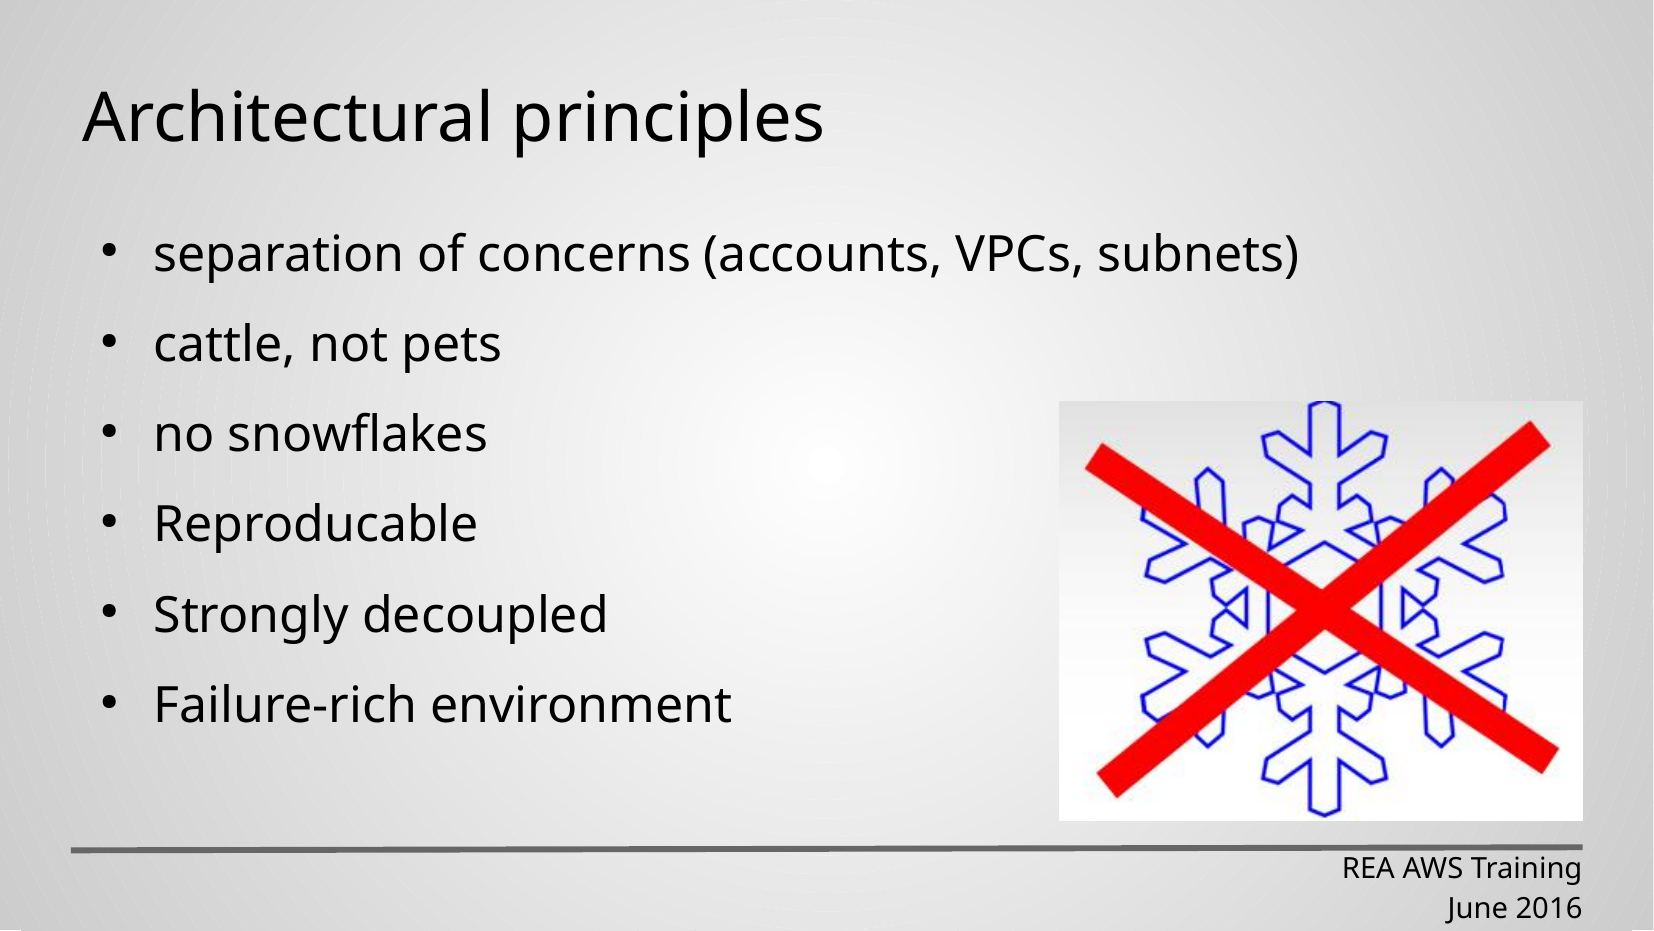

# Architectural principles
separation of concerns (accounts, VPCs, subnets)
cattle, not pets
no snowflakes
Reproducable
Strongly decoupled
Failure-rich environment
REA AWS Training